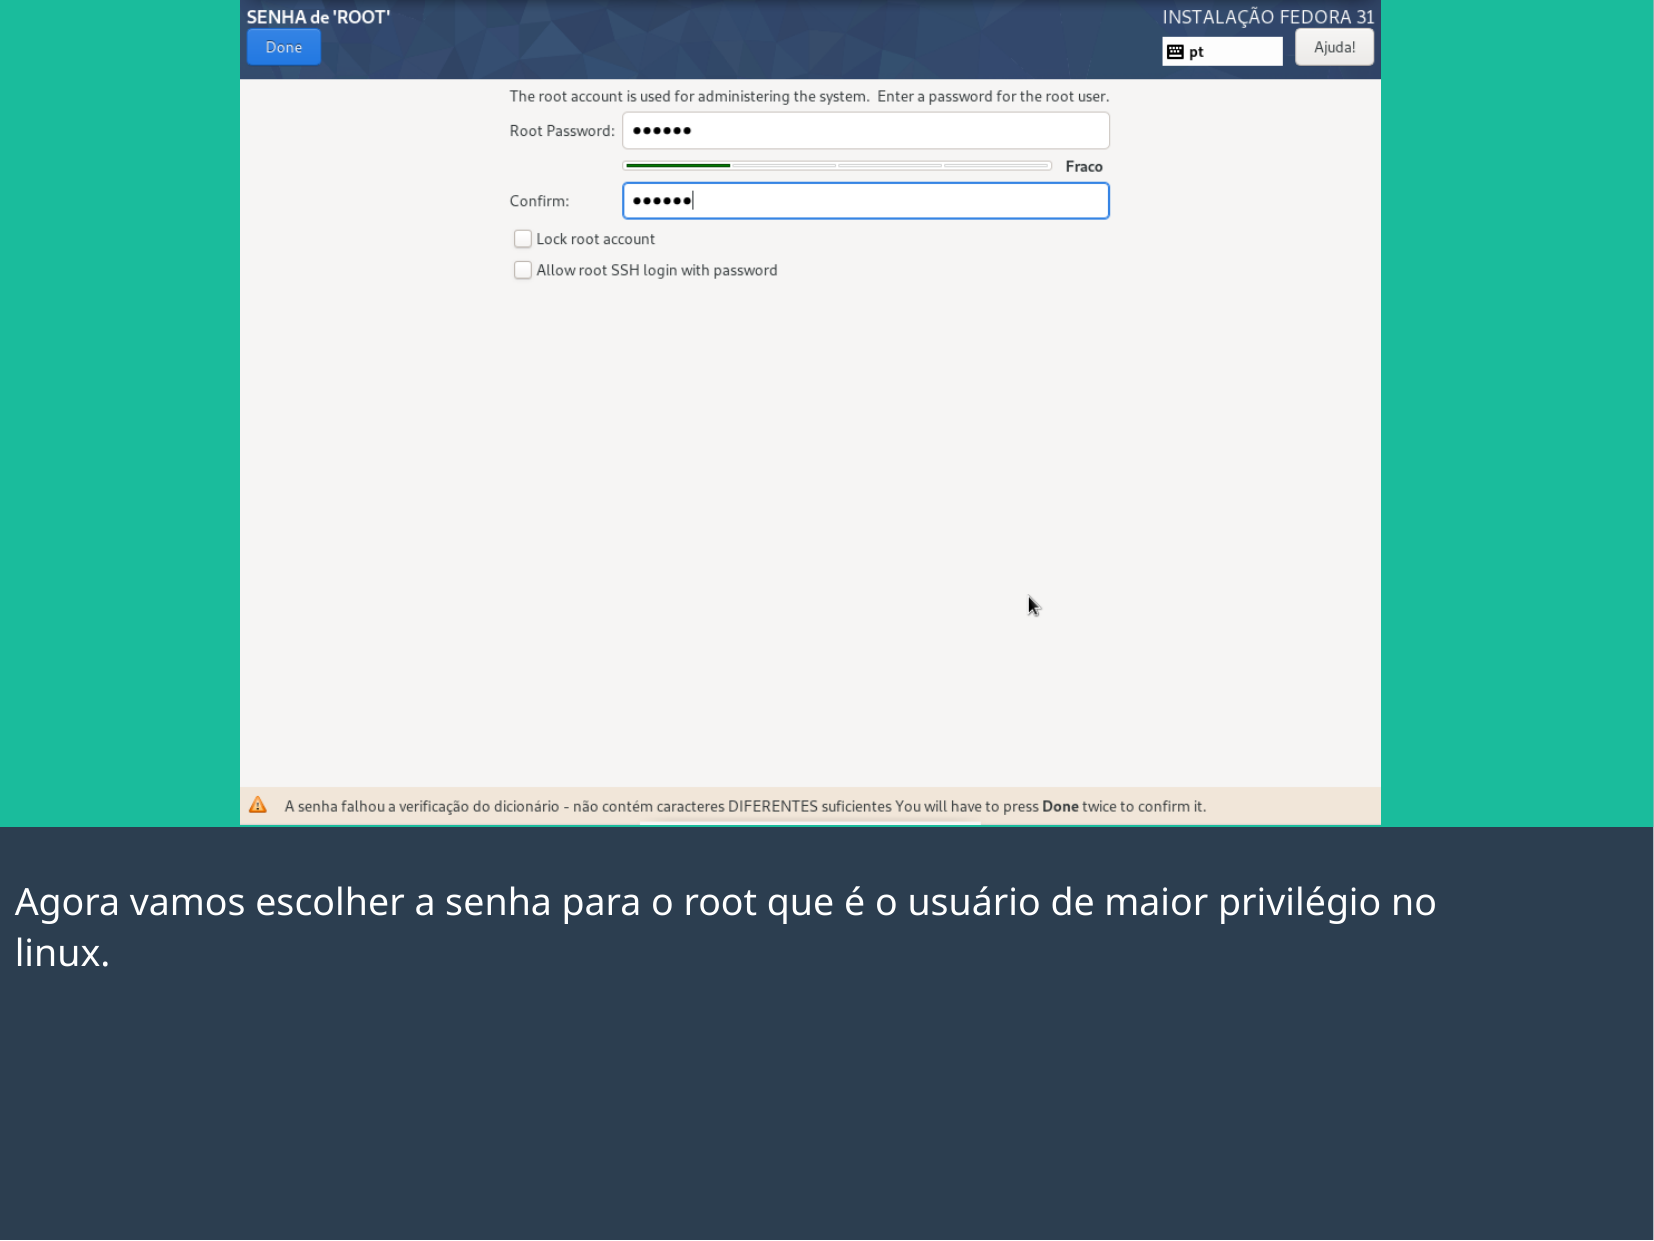

Agora vamos escolher a senha para o root que é o usuário de maior privilégio no linux.